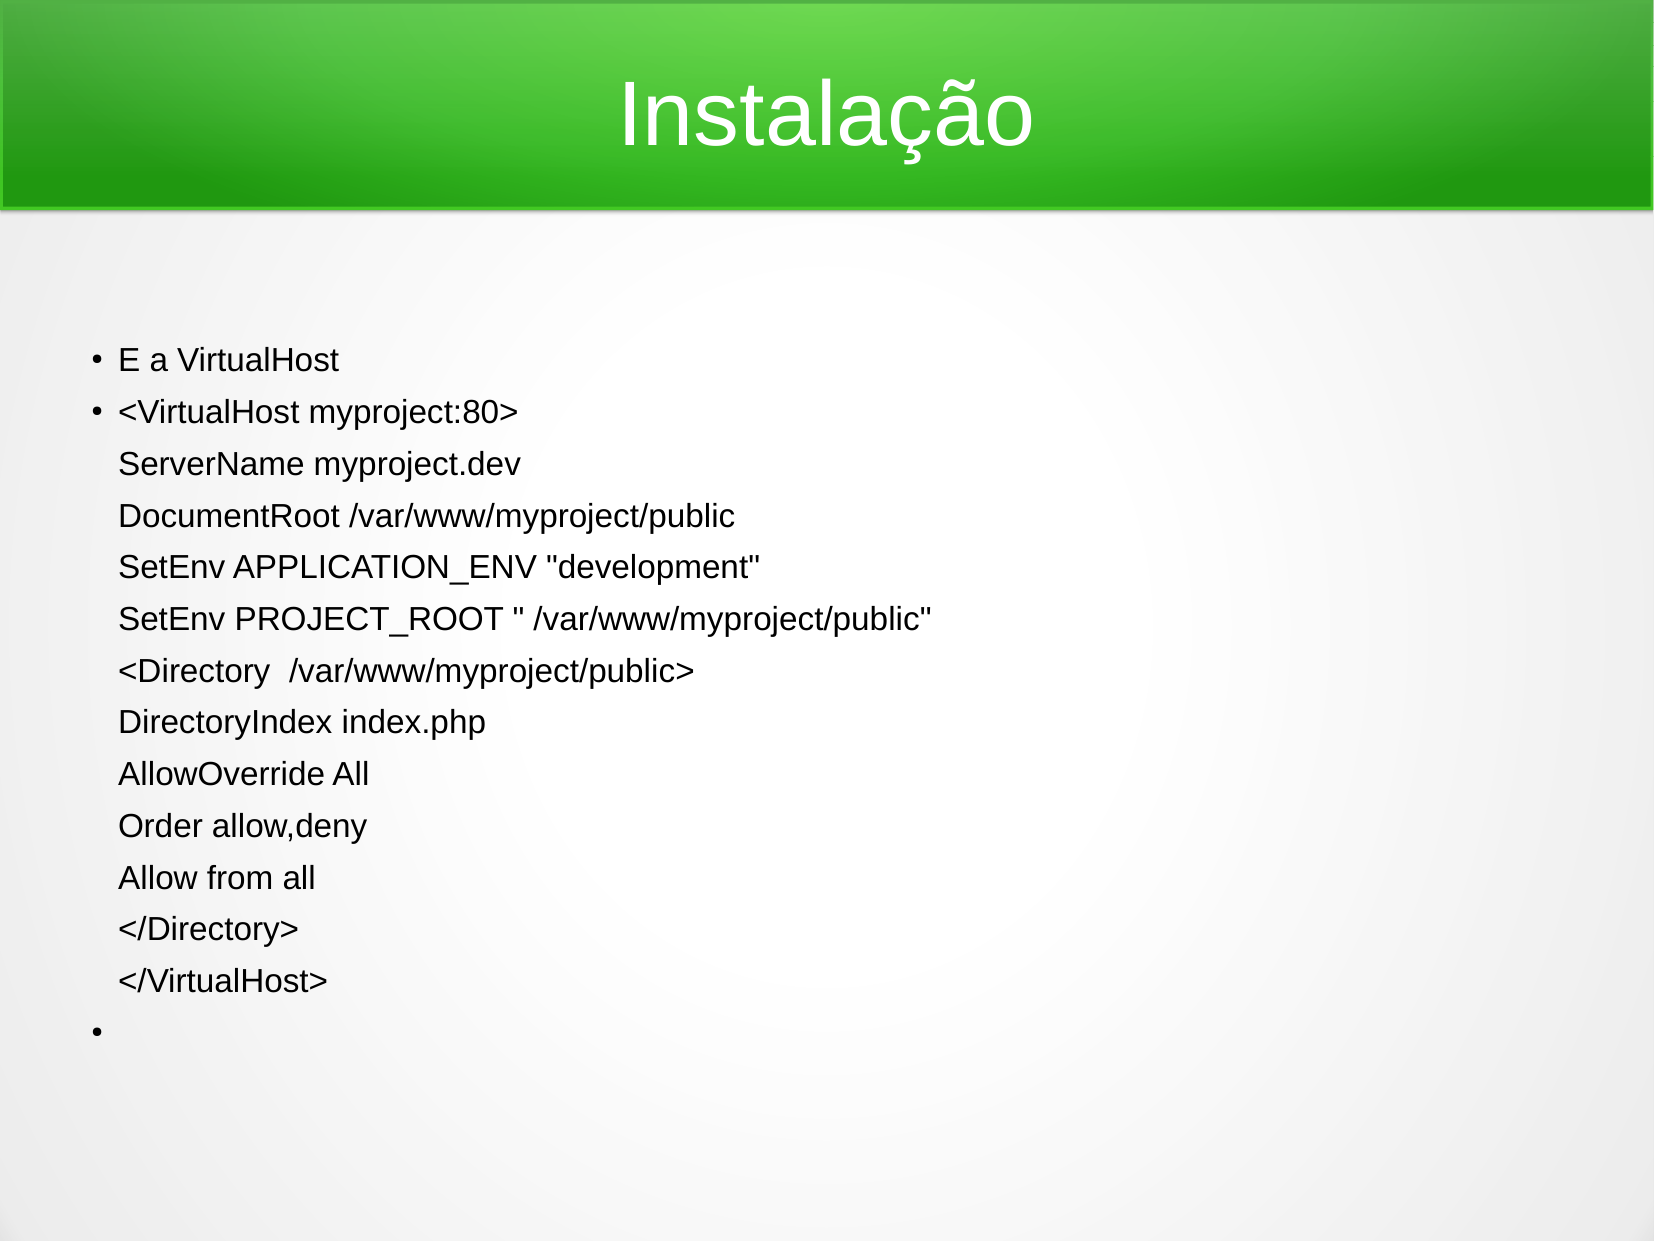

# Instalação
E a VirtualHost
<VirtualHost myproject:80>
ServerName myproject.dev
DocumentRoot /var/www/myproject/public
SetEnv APPLICATION_ENV "development"
SetEnv PROJECT_ROOT " /var/www/myproject/public"
<Directory /var/www/myproject/public>
DirectoryIndex index.php
AllowOverride All
Order allow,deny
Allow from all
</Directory>
</VirtualHost>